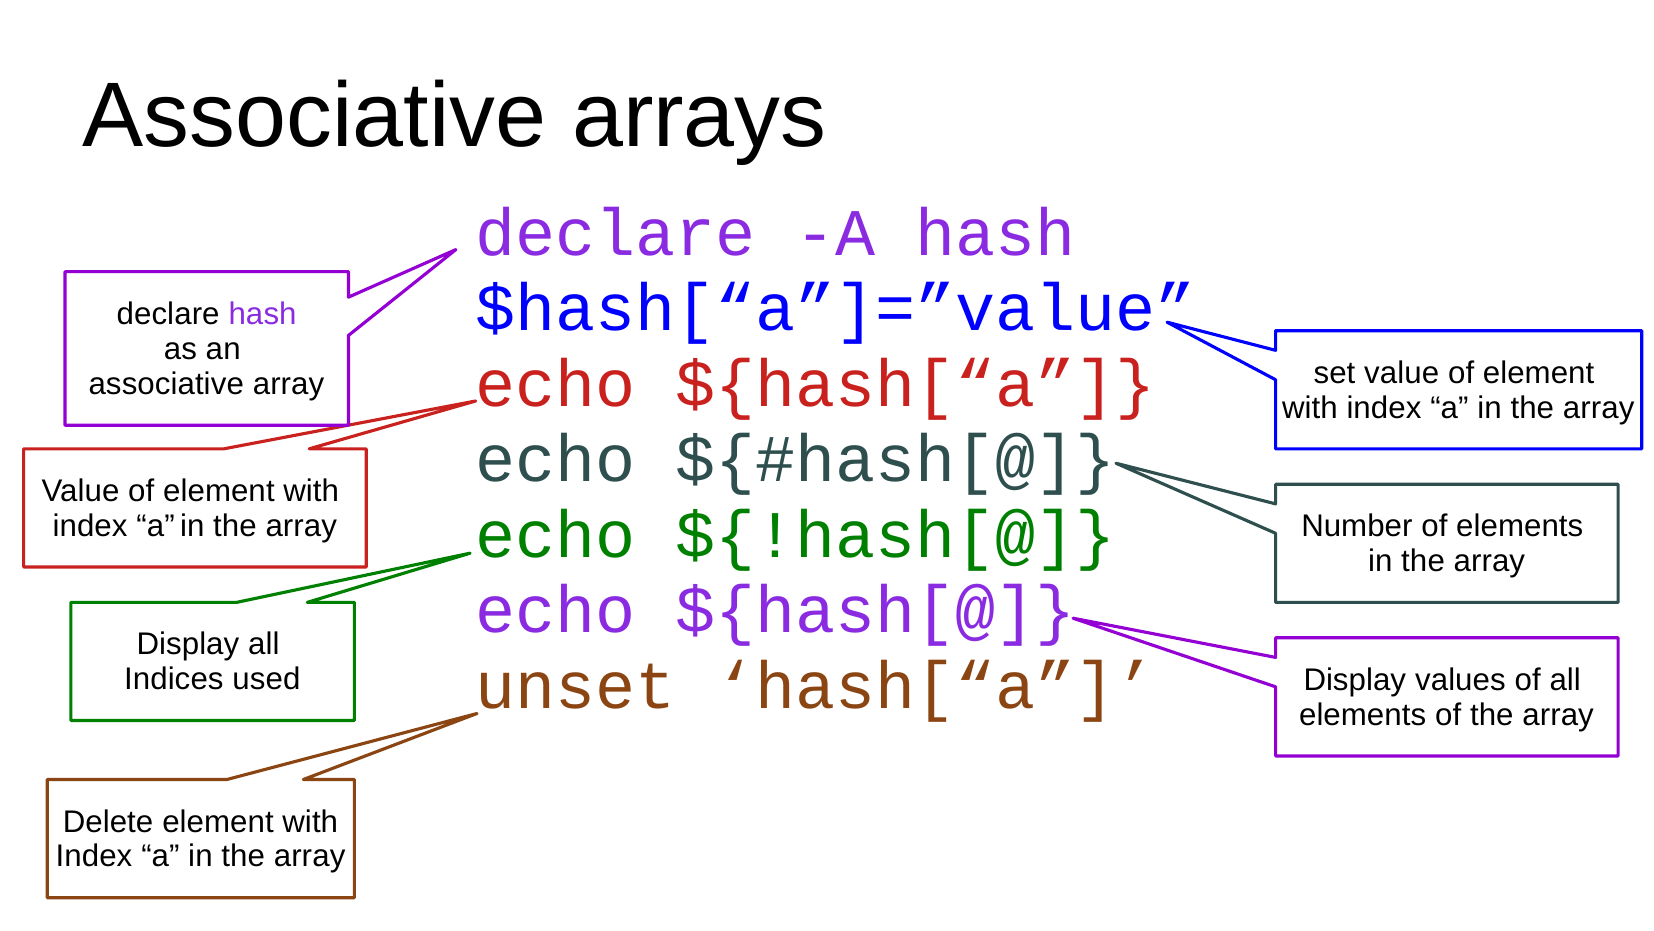

# Associative arrays
declare -A hash
$hash[“a”]=”value”
echo ${hash[“a”]}
echo ${#hash[@]}
echo ${!hash[@]}
echo ${hash[@]}
unset ‘hash[“a”]’
declare hash
as an
associative array
set value of element
with index “a” in the array
Value of element with
index “a” in the array
Number of elements
in the array
Display all
Indices used
Display values of all
elements of the array
Delete element with
Index “a” in the array